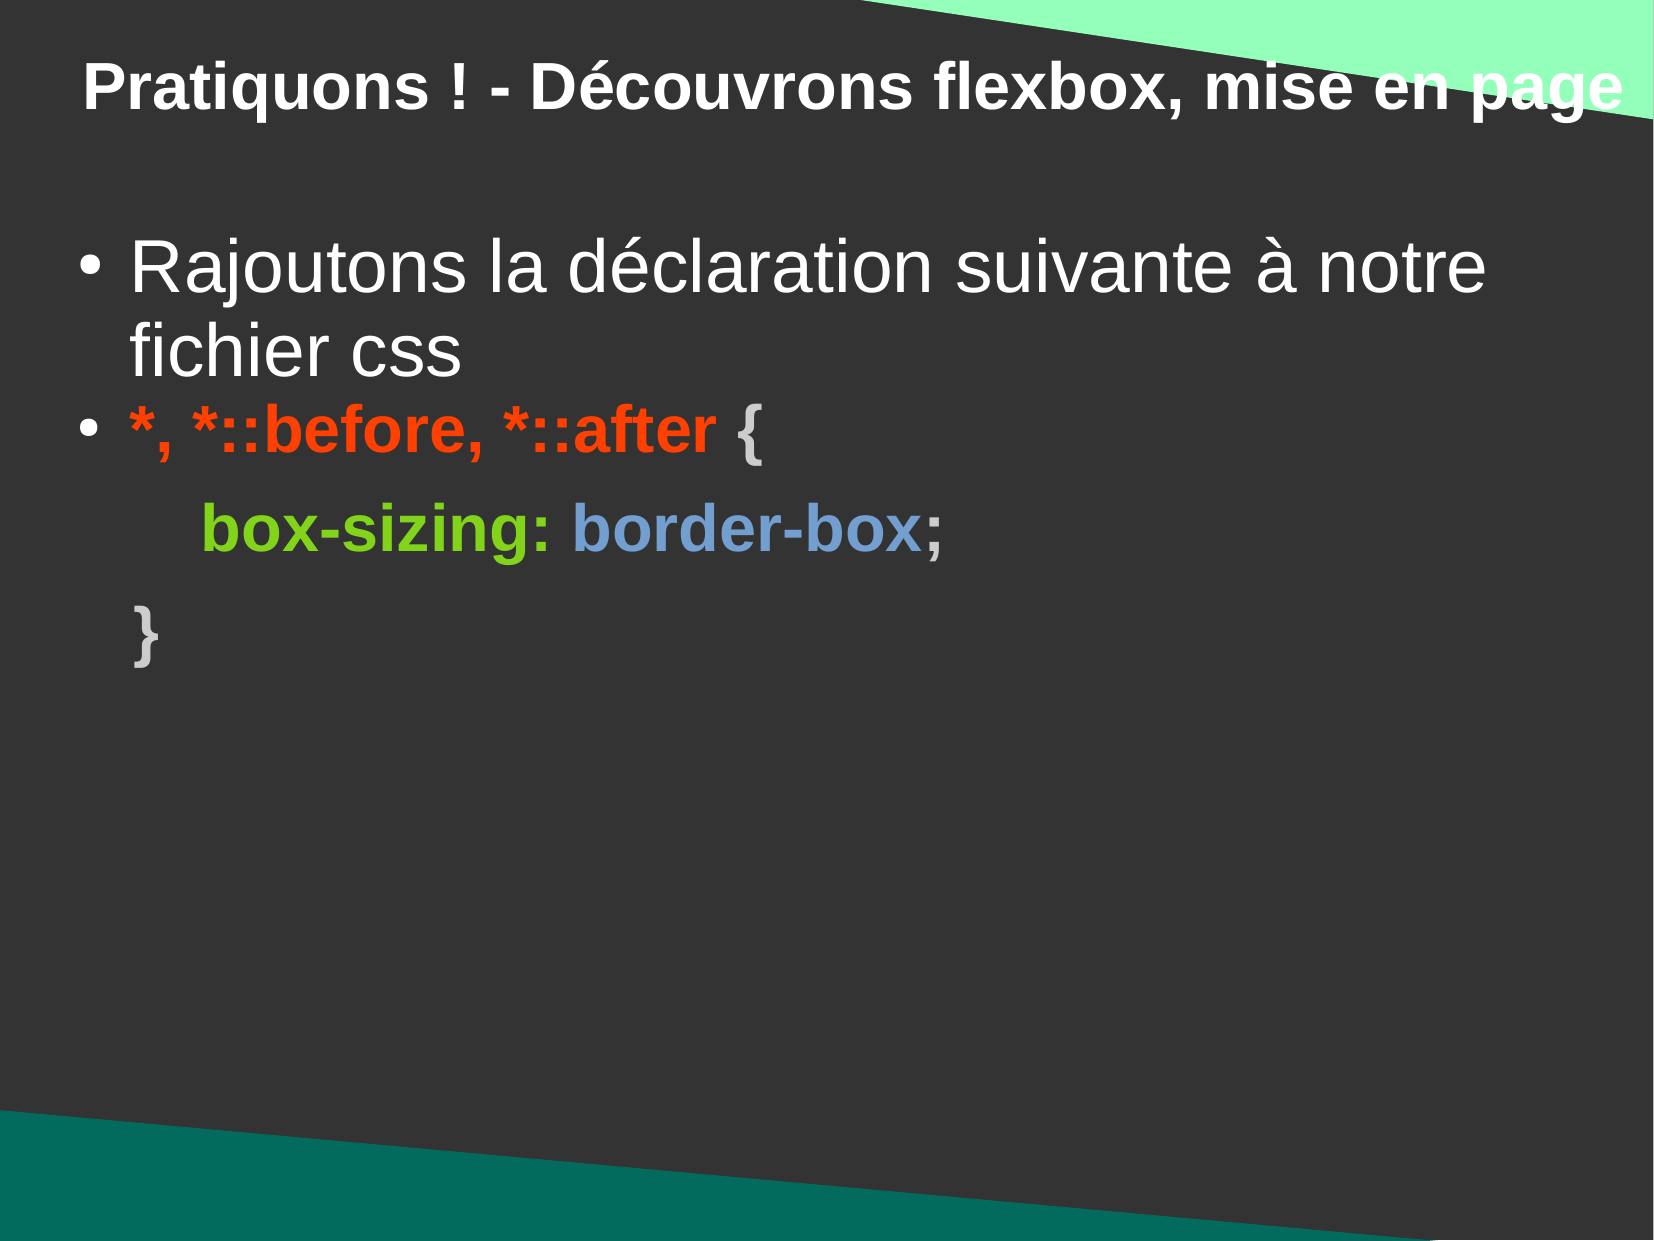

# Pratiquons ! - Découvrons flexbox, mise en page
Rajoutons la déclaration suivante à notre fichier css
*, *::before, *::after {
box-sizing: border-box;
 }